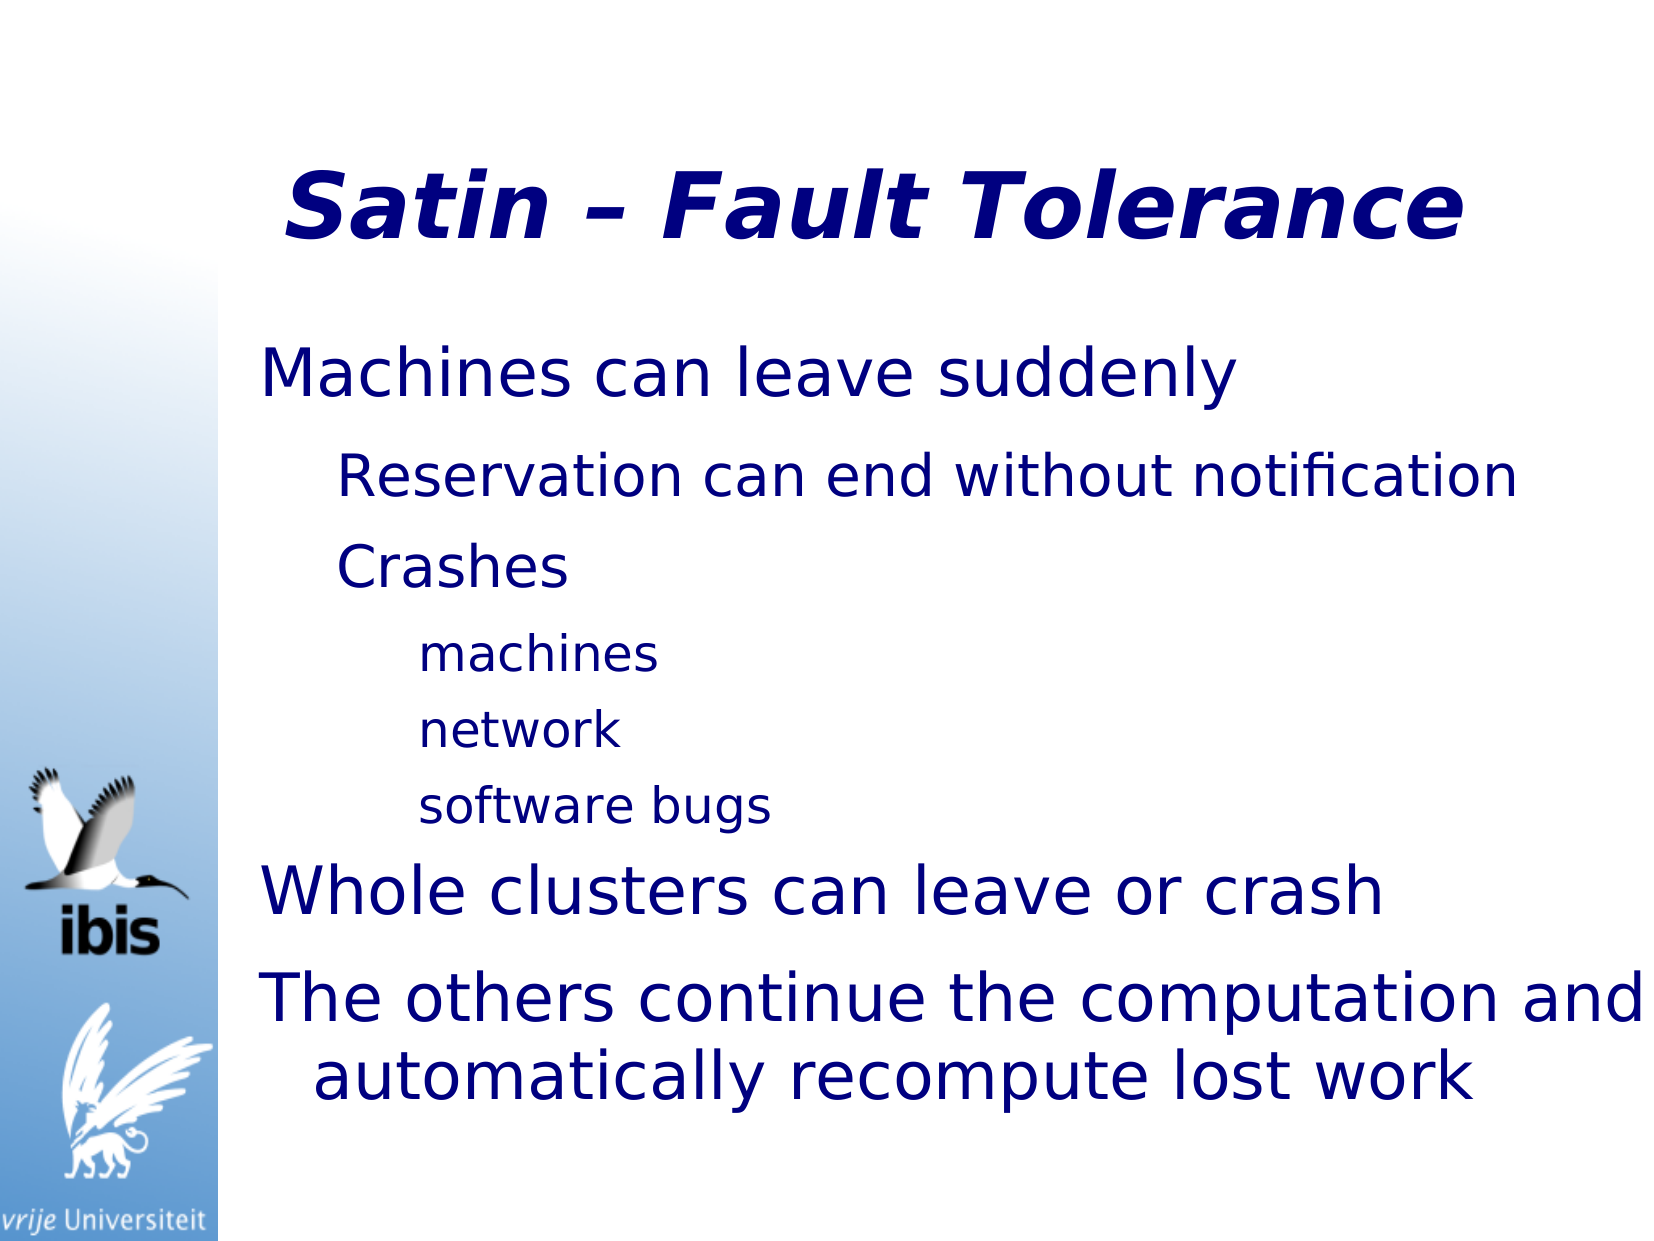

Satin – Fault Tolerance
# Machines can leave suddenly
Reservation can end without notification
Crashes
machines
network
software bugs
Whole clusters can leave or crash
The others continue the computation and automatically recompute lost work